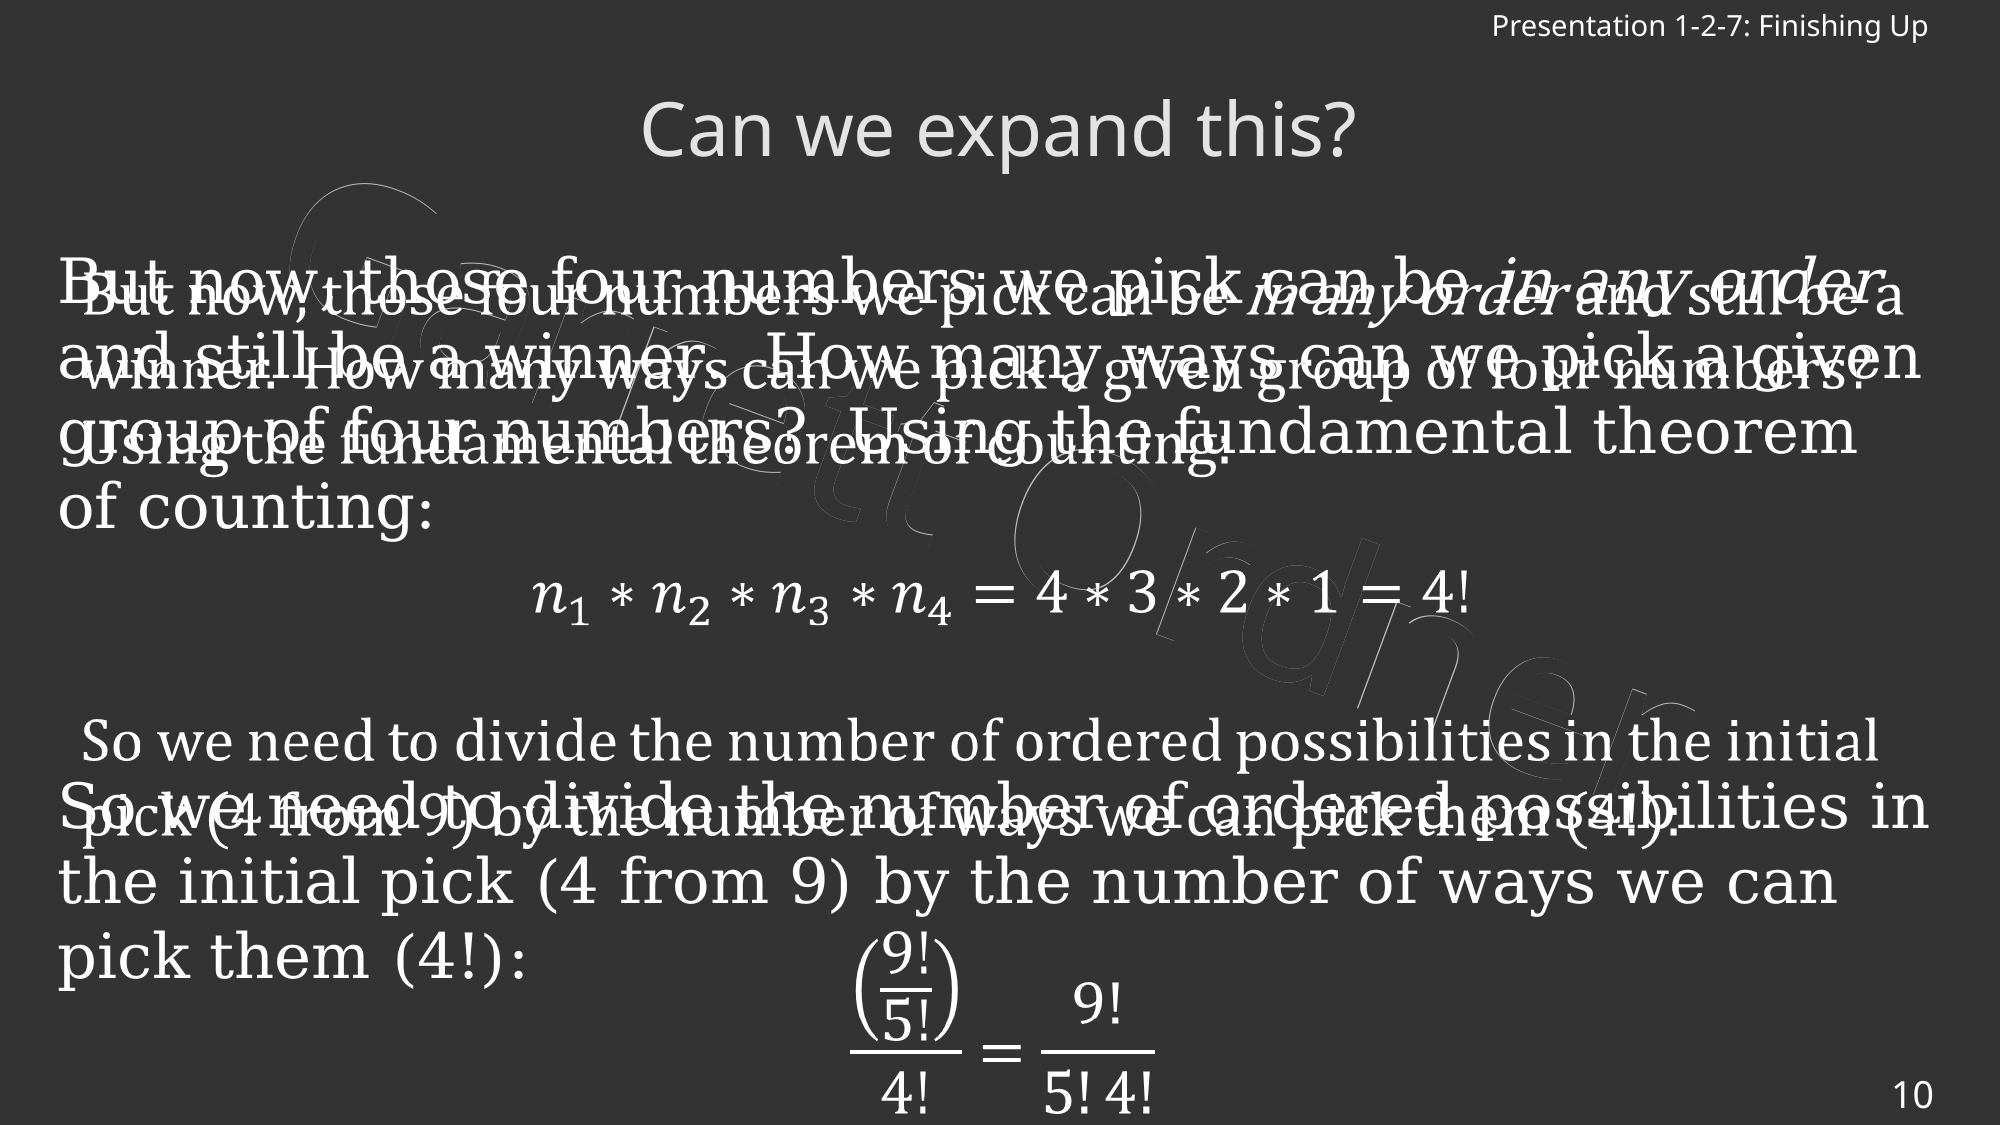

# Can we expand this?
But now, those four numbers we pick can be in any order and still be a winner. How many ways can we pick a given group of four numbers? Using the fundamental theorem of counting:
So we need to divide the number of ordered possibilities in the initial pick (4 from 9) by the number of ways we can pick them (4!):